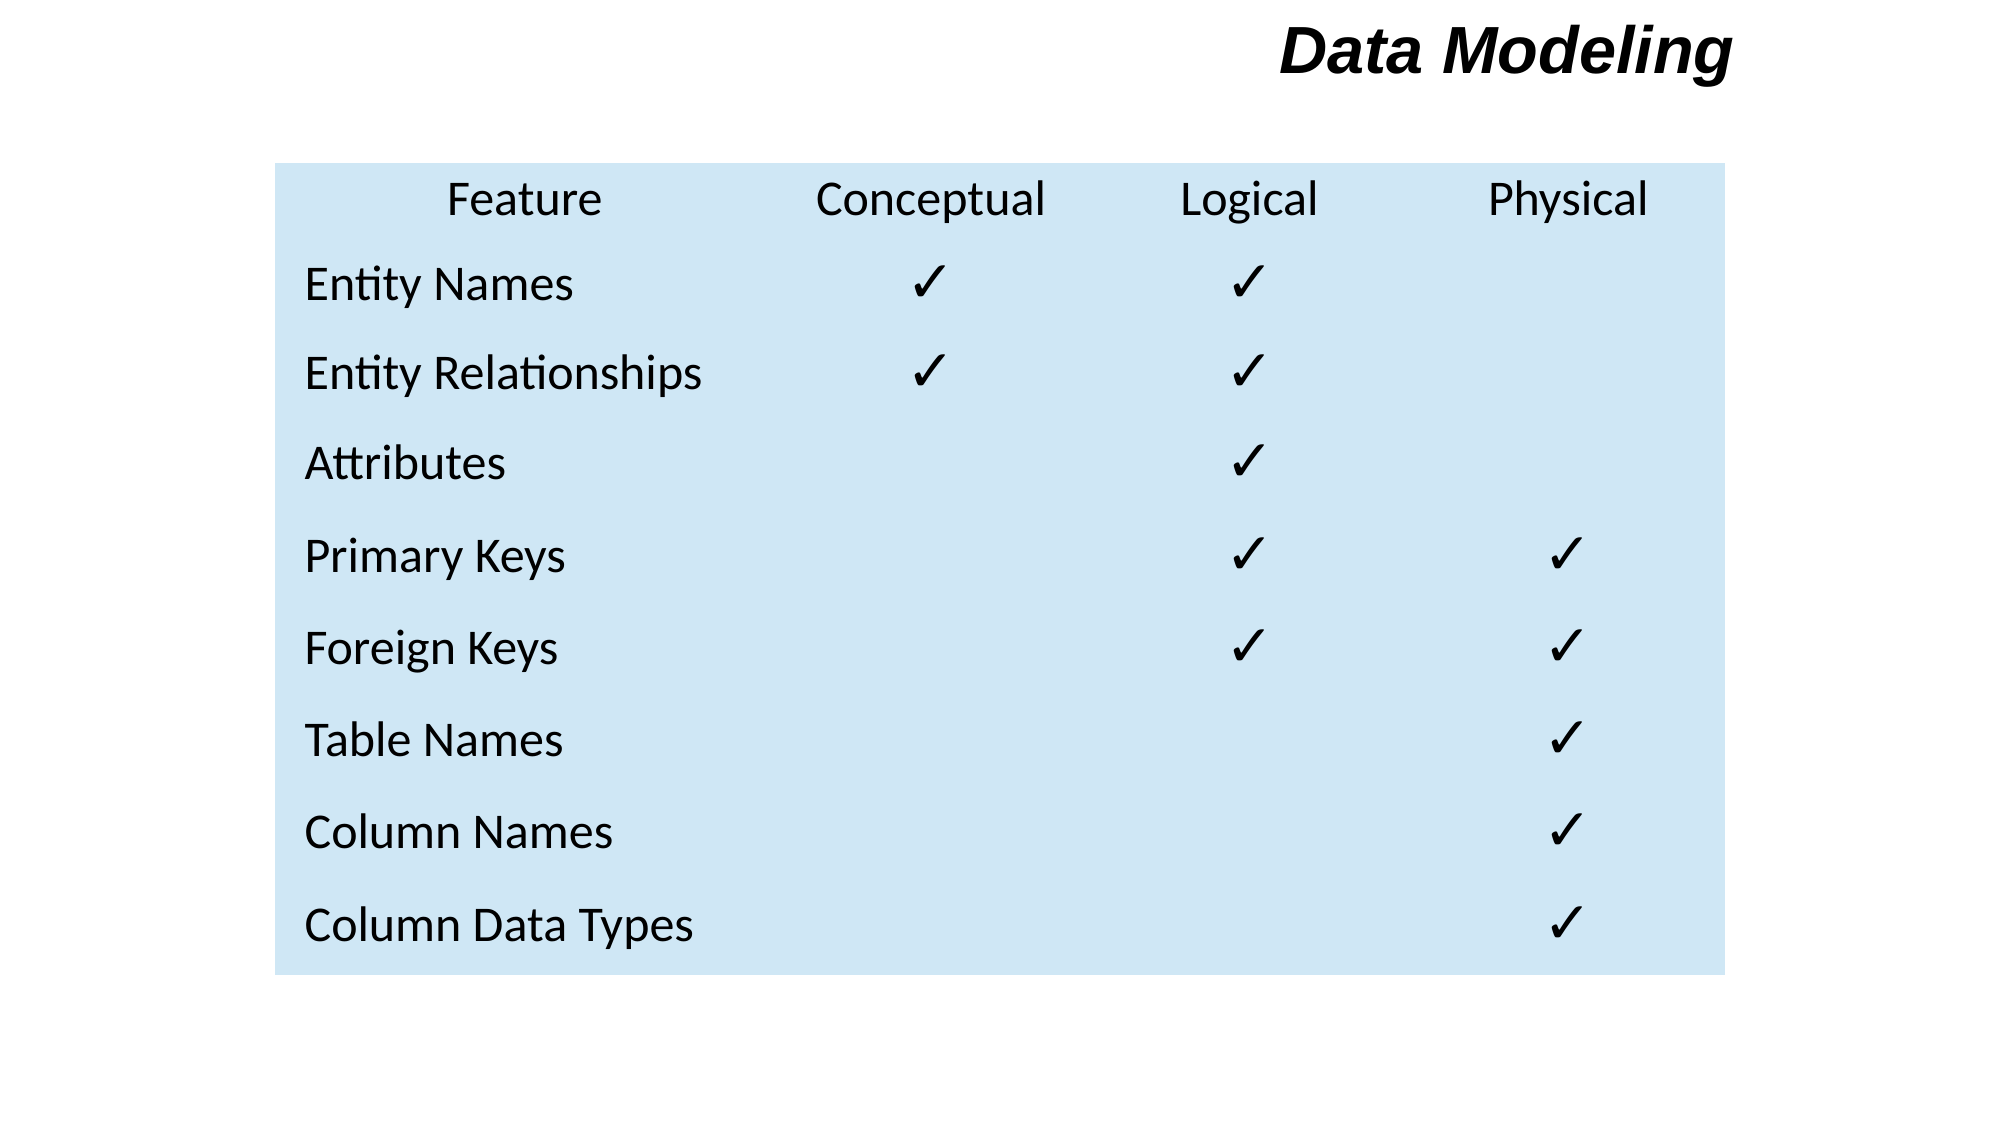

Data Modeling
| Feature | Conceptual | Logical | Physical |
| --- | --- | --- | --- |
| Entity Names | ✓ | ✓ | |
| Entity Relationships | ✓ | ✓ | |
| Attributes | | ✓ | |
| Primary Keys | | ✓ | ✓ |
| Foreign Keys | | ✓ | ✓ |
| Table Names | | | ✓ |
| Column Names | | | ✓ |
| Column Data Types | | | ✓ |